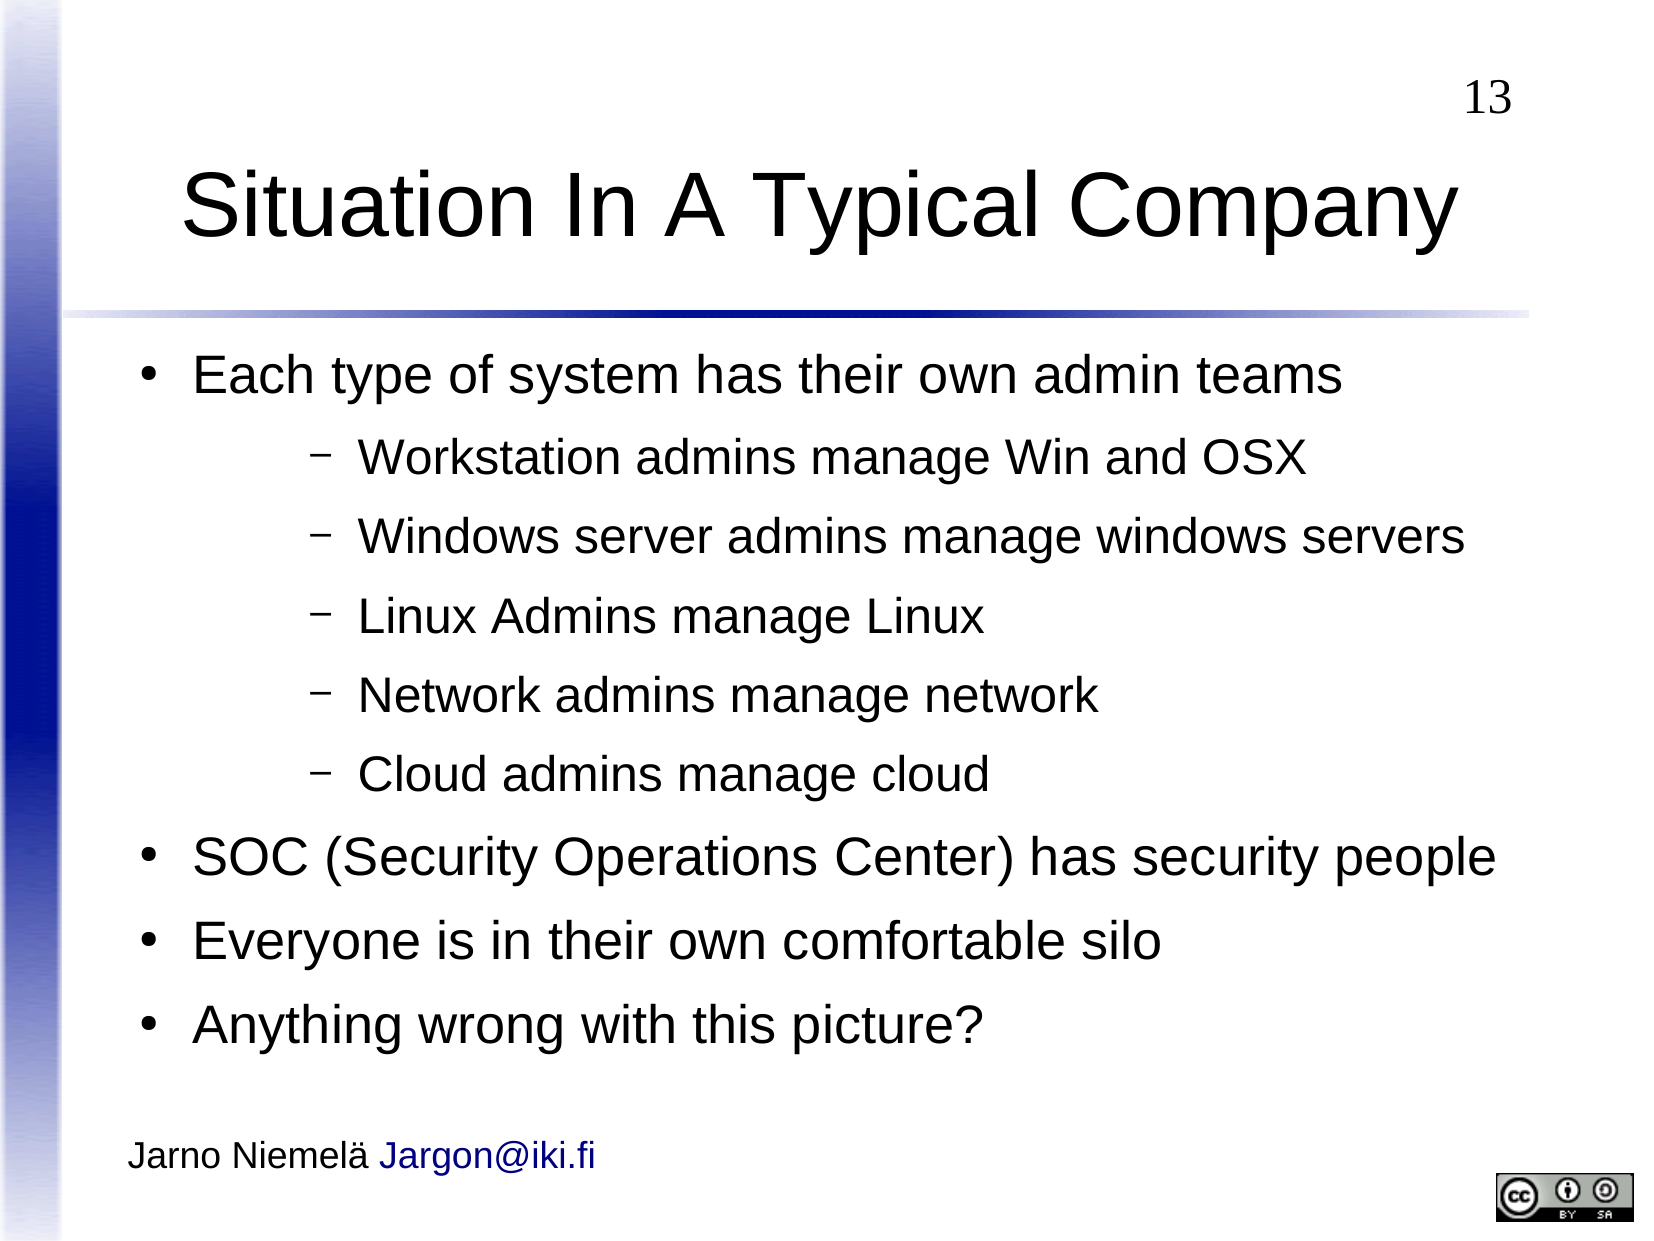

# Situation In A Typical Company
Each type of system has their own admin teams
Workstation admins manage Win and OSX
Windows server admins manage windows servers
Linux Admins manage Linux
Network admins manage network
Cloud admins manage cloud
SOC (Security Operations Center) has security people
Everyone is in their own comfortable silo
Anything wrong with this picture?